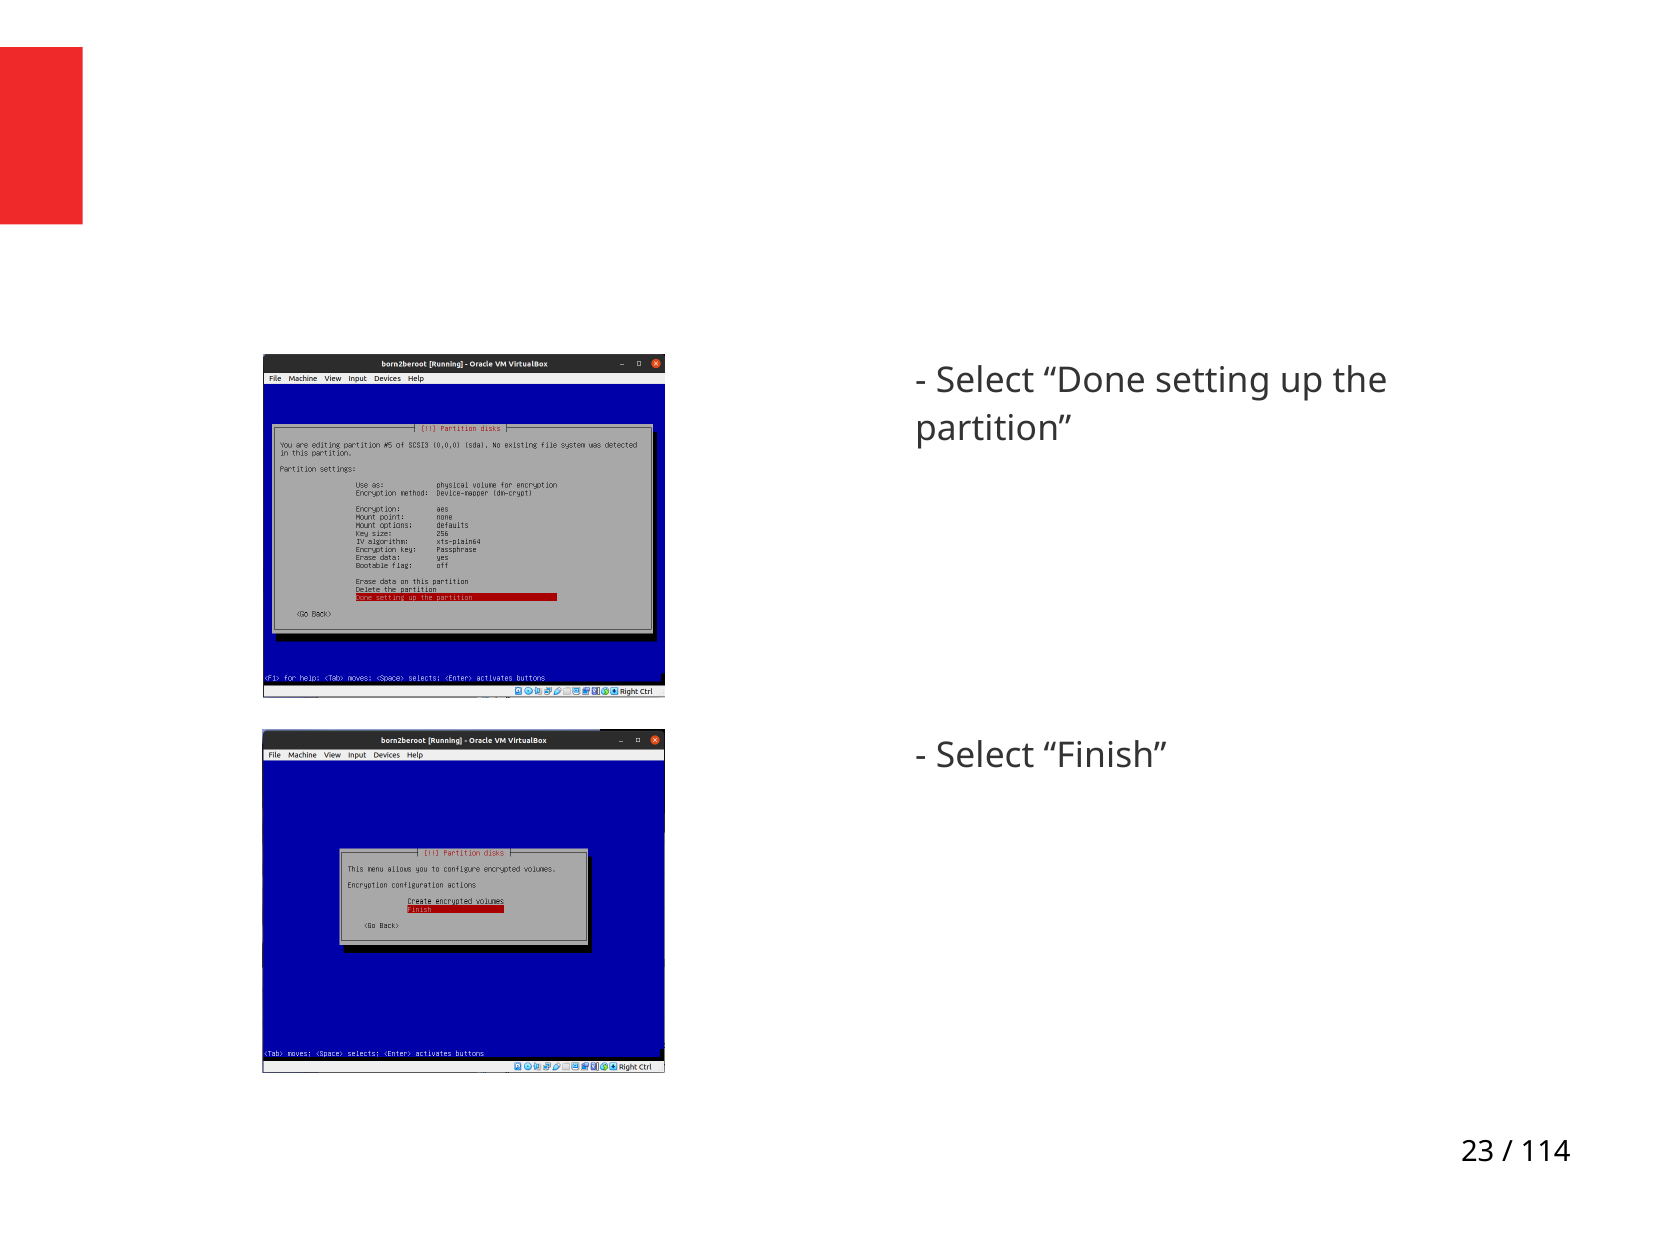

# - Select “Done setting up the partition”
- Select “Finish”
23